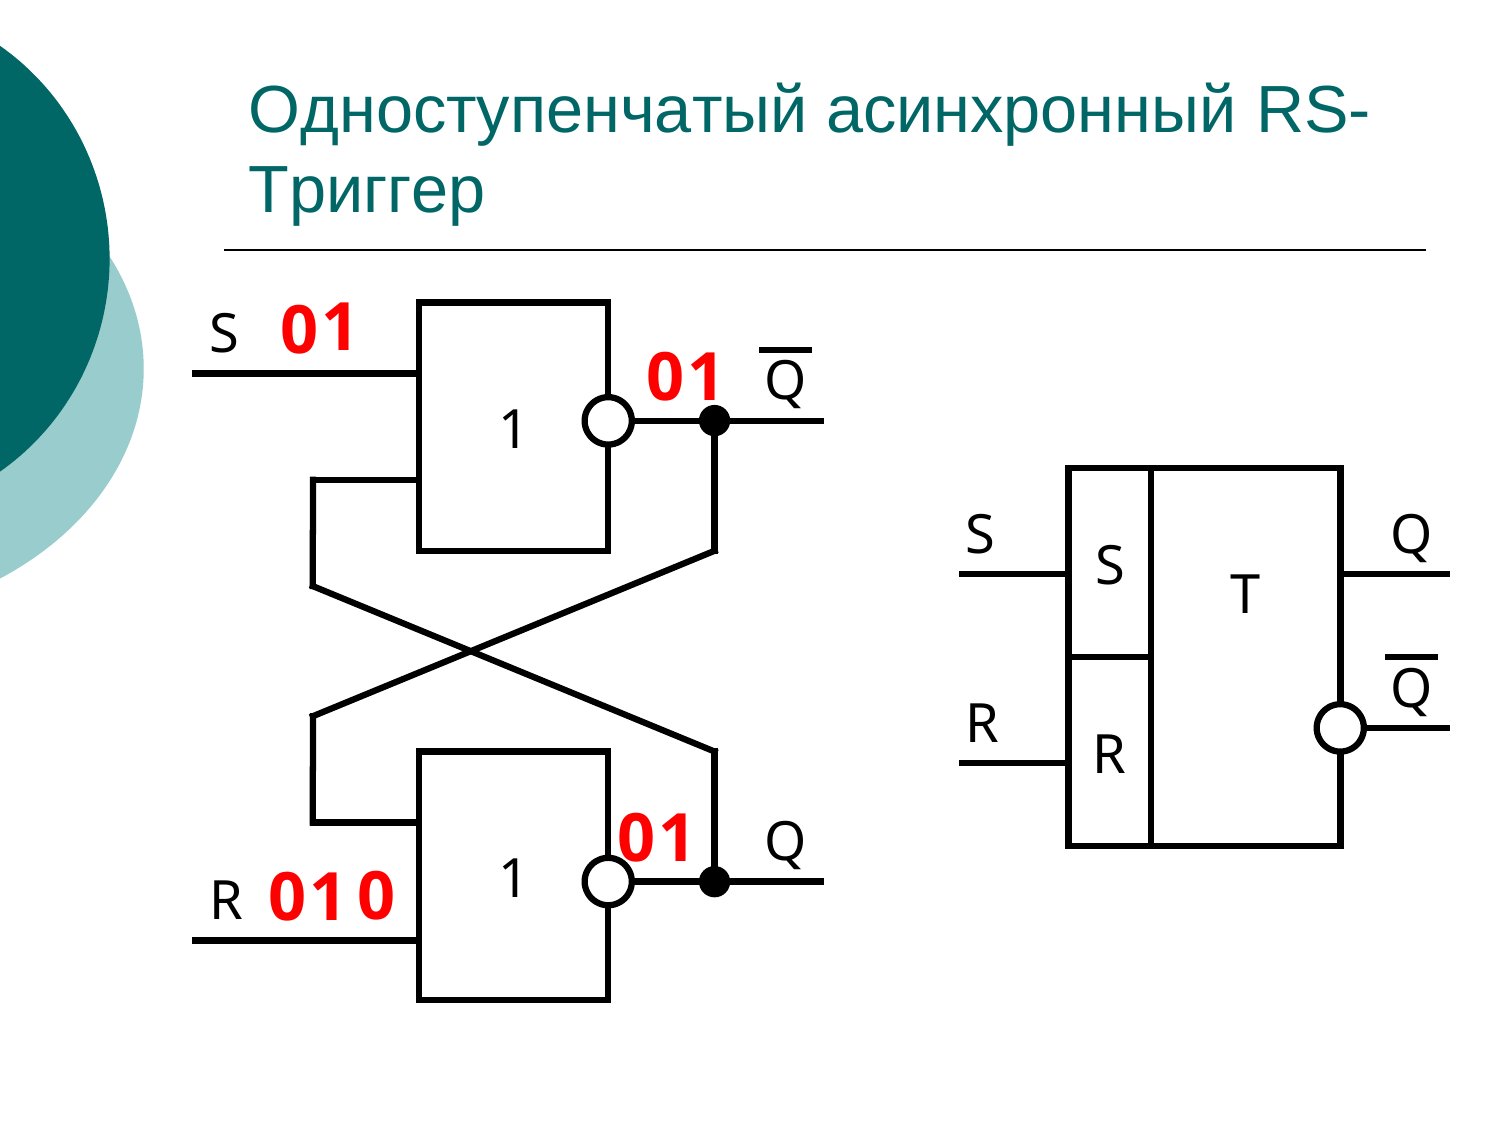

# Одноступенчатый асинхронный RS-Триггер
1
0
S
1
0
1
Q
S
T
S
Q
Q
R
R
1
0
1
Q
0
0
1
R